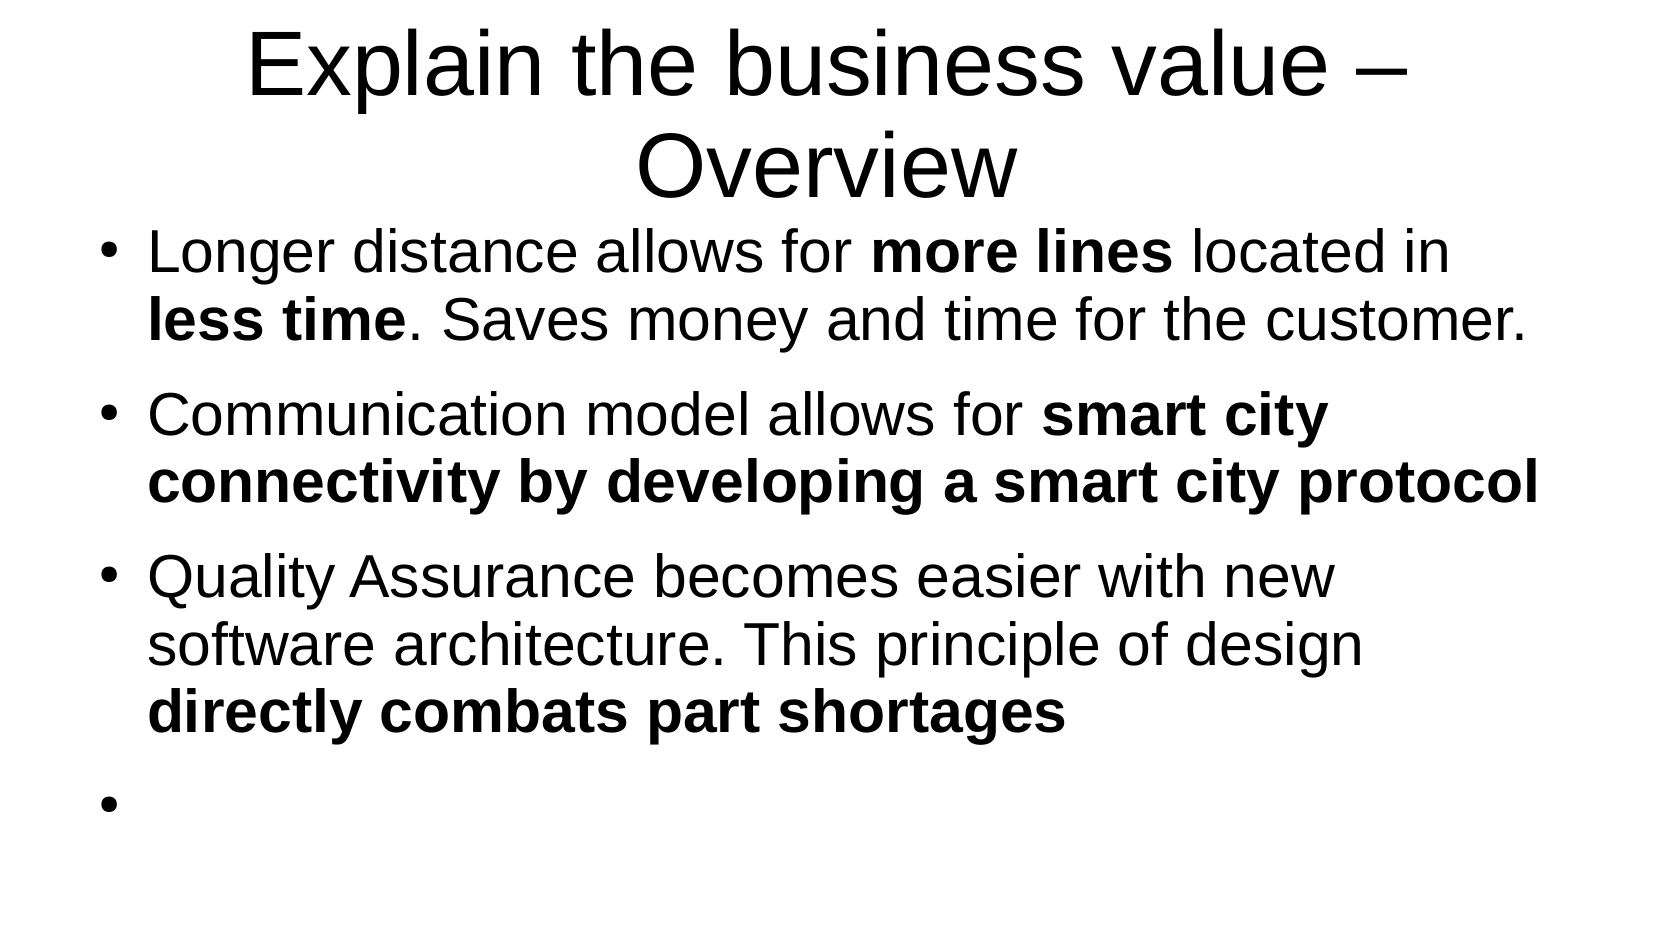

# Explain the business value – Overview
Longer distance allows for more lines located in less time. Saves money and time for the customer.
Communication model allows for smart city connectivity by developing a smart city protocol
Quality Assurance becomes easier with new software architecture. This principle of design directly combats part shortages